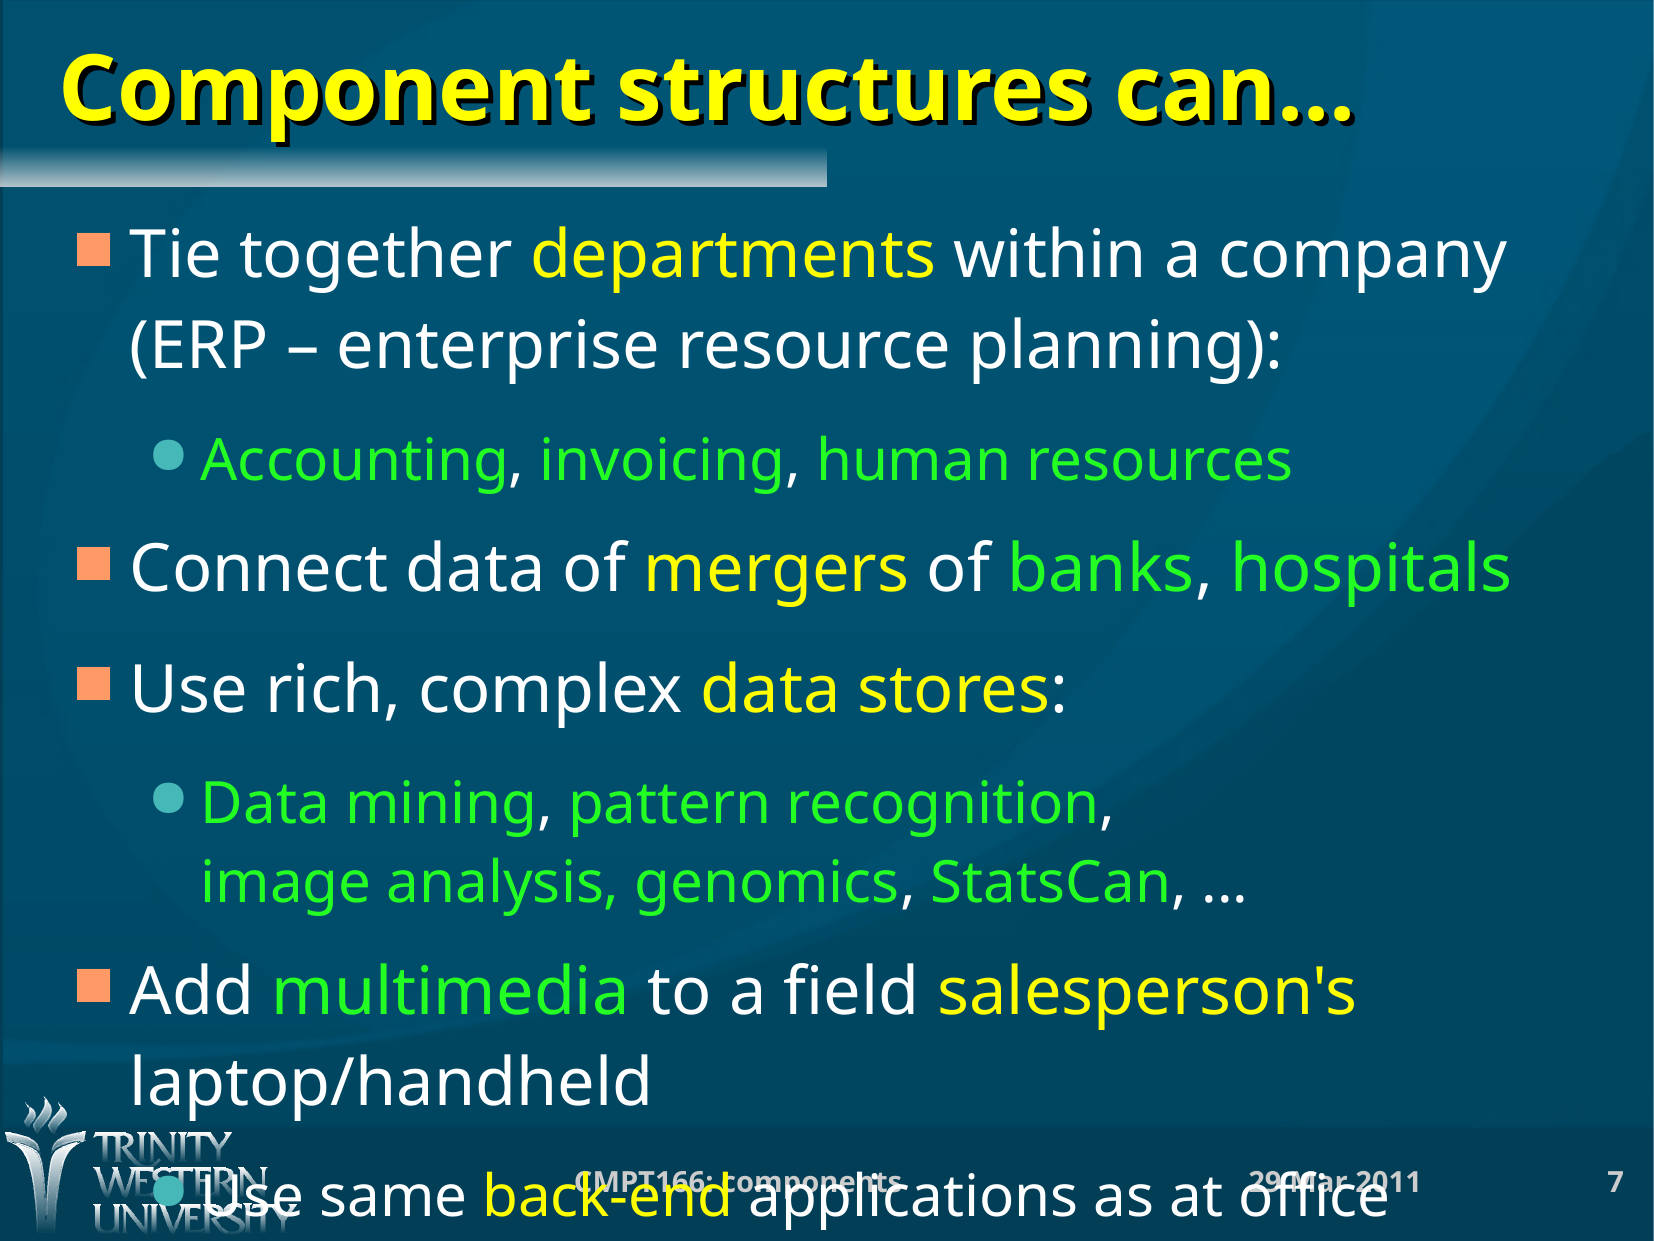

# Component structures can...
Tie together departments within a company (ERP – enterprise resource planning):
Accounting, invoicing, human resources
Connect data of mergers of banks, hospitals
Use rich, complex data stores:
Data mining, pattern recognition,
image analysis, genomics, StatsCan, ...
Add multimedia to a field salesperson's laptop/handheld
Use same back-end applications as at office
CMPT166: components
29 Mar 2011
7